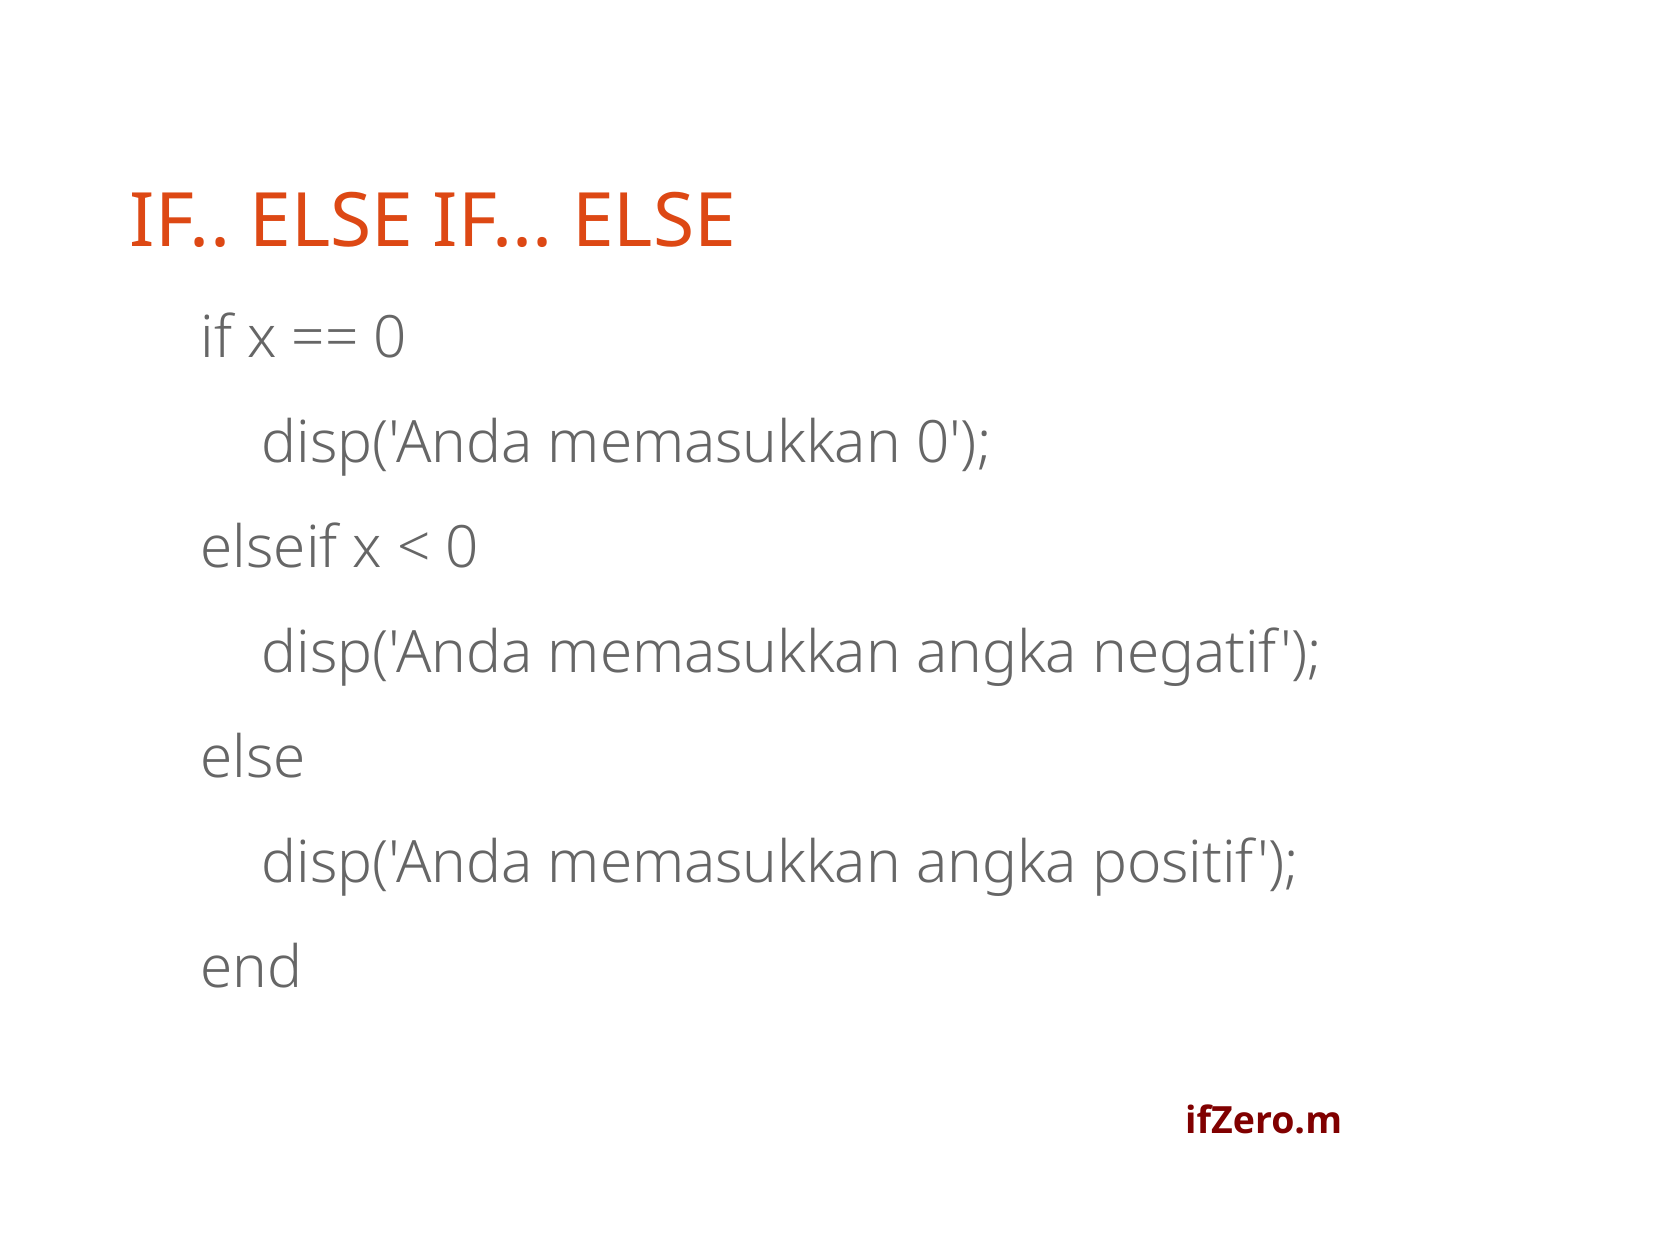

# IF.. ELSE IF... ELSE
if x == 0
 disp('Anda memasukkan 0');
elseif x < 0
 disp('Anda memasukkan angka negatif');
else
 disp('Anda memasukkan angka positif');
end
ifZero.m